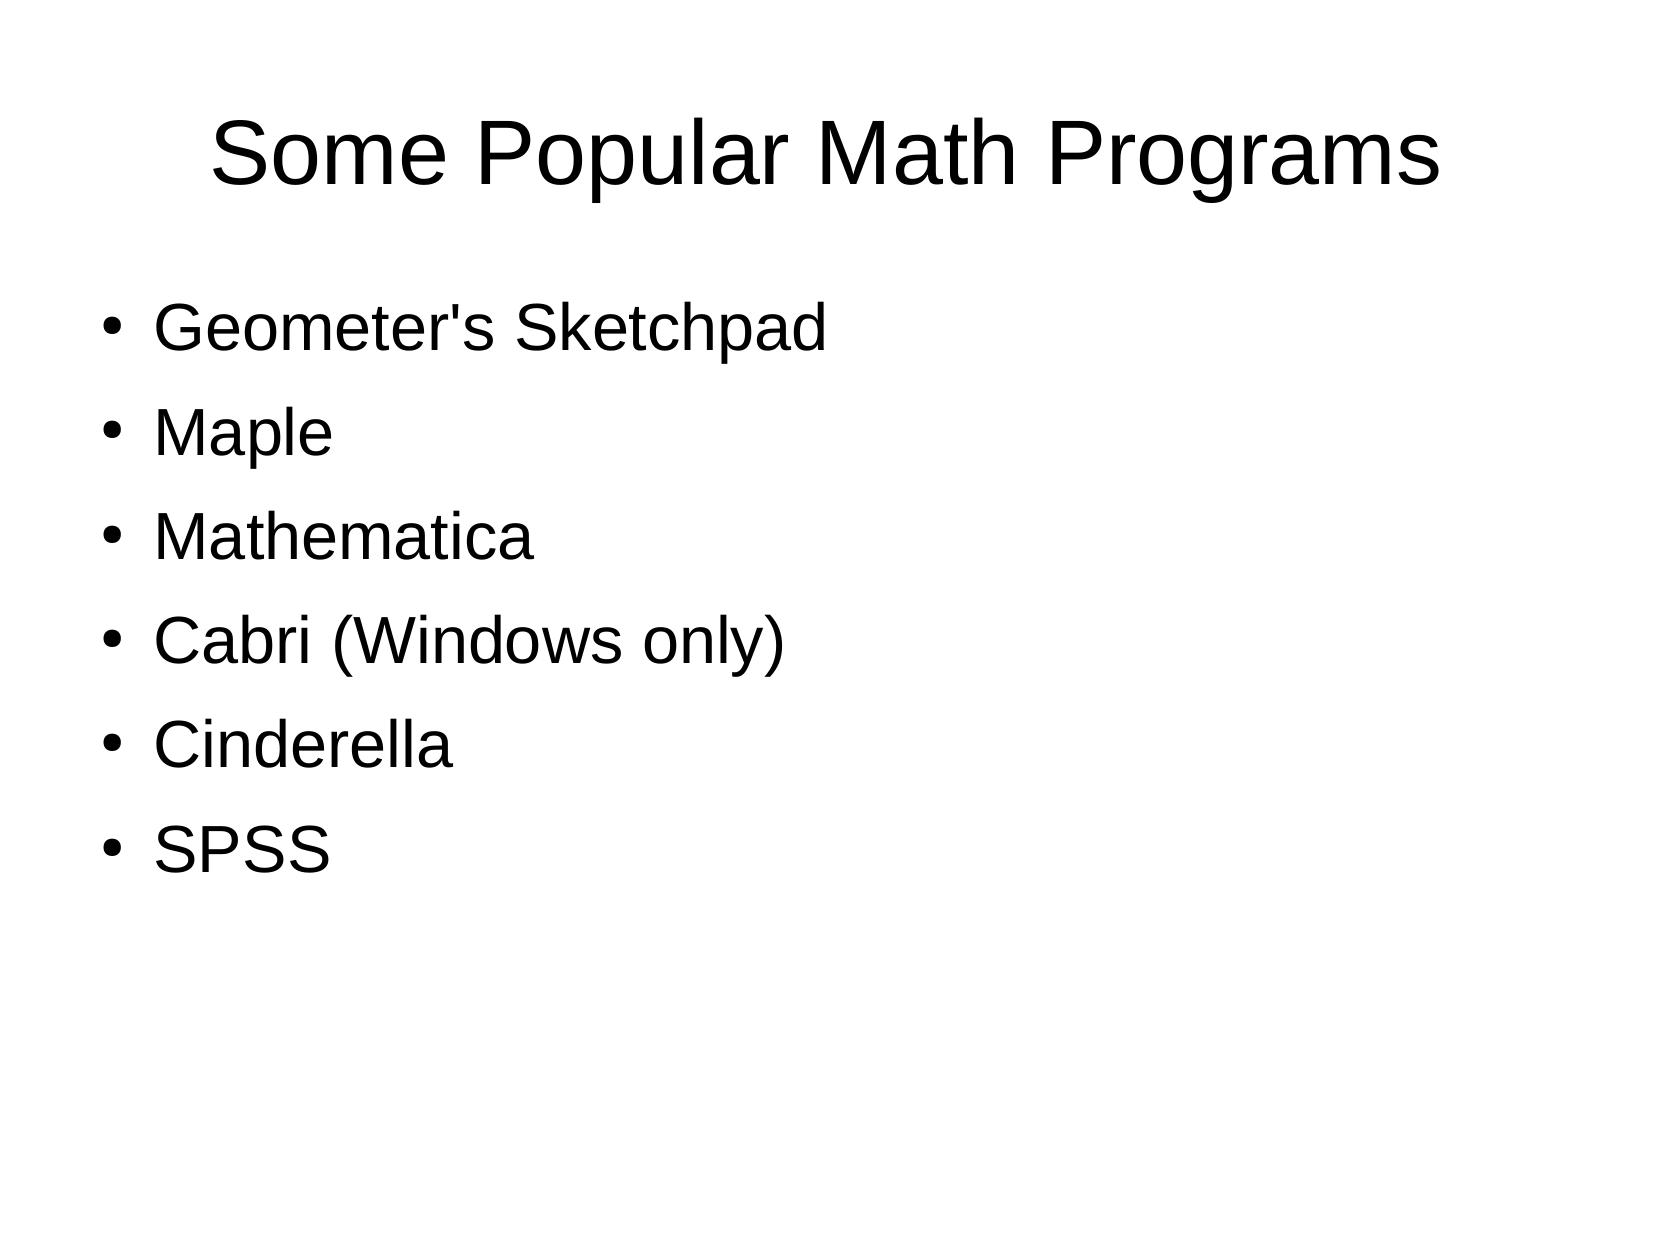

# Some Popular Math Programs
Geometer's Sketchpad
Maple
Mathematica
Cabri (Windows only)
Cinderella
SPSS